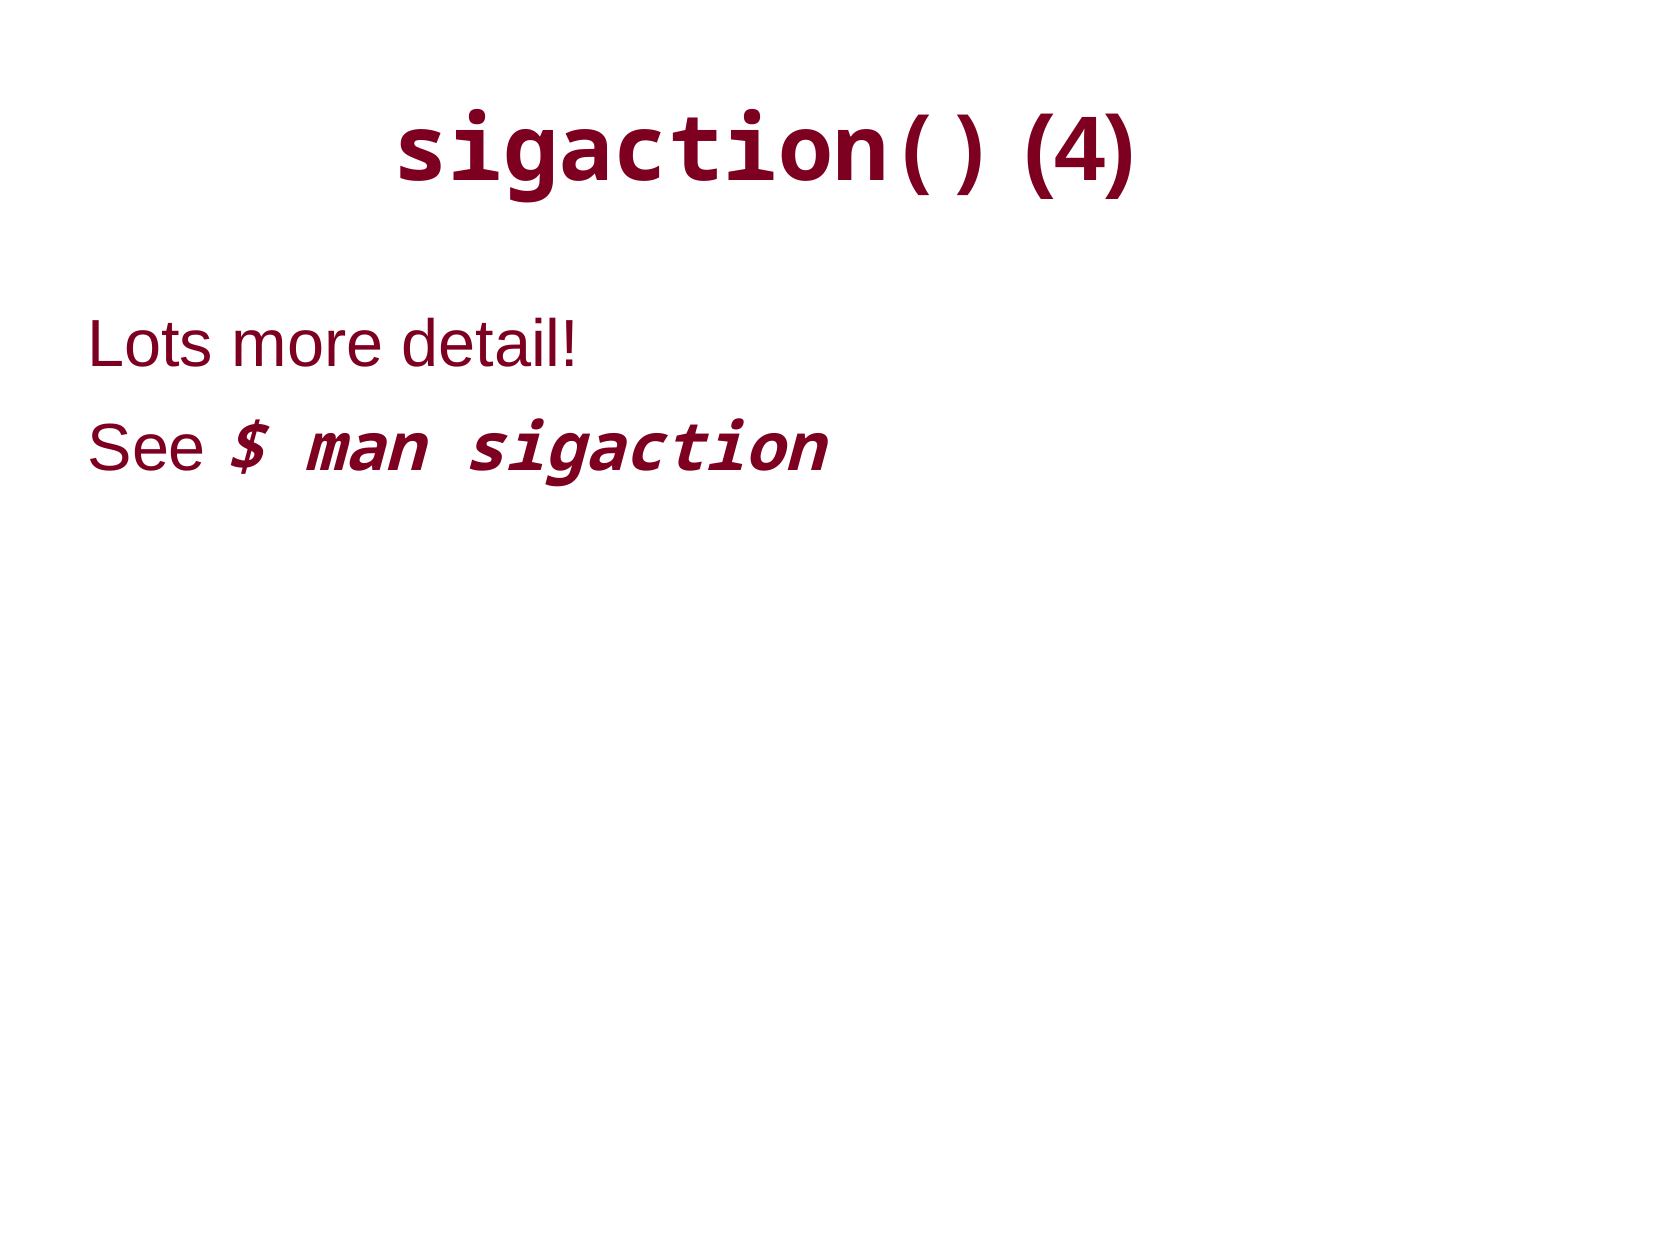

# sigaction() (4)
Lots more detail!
See $ man sigaction